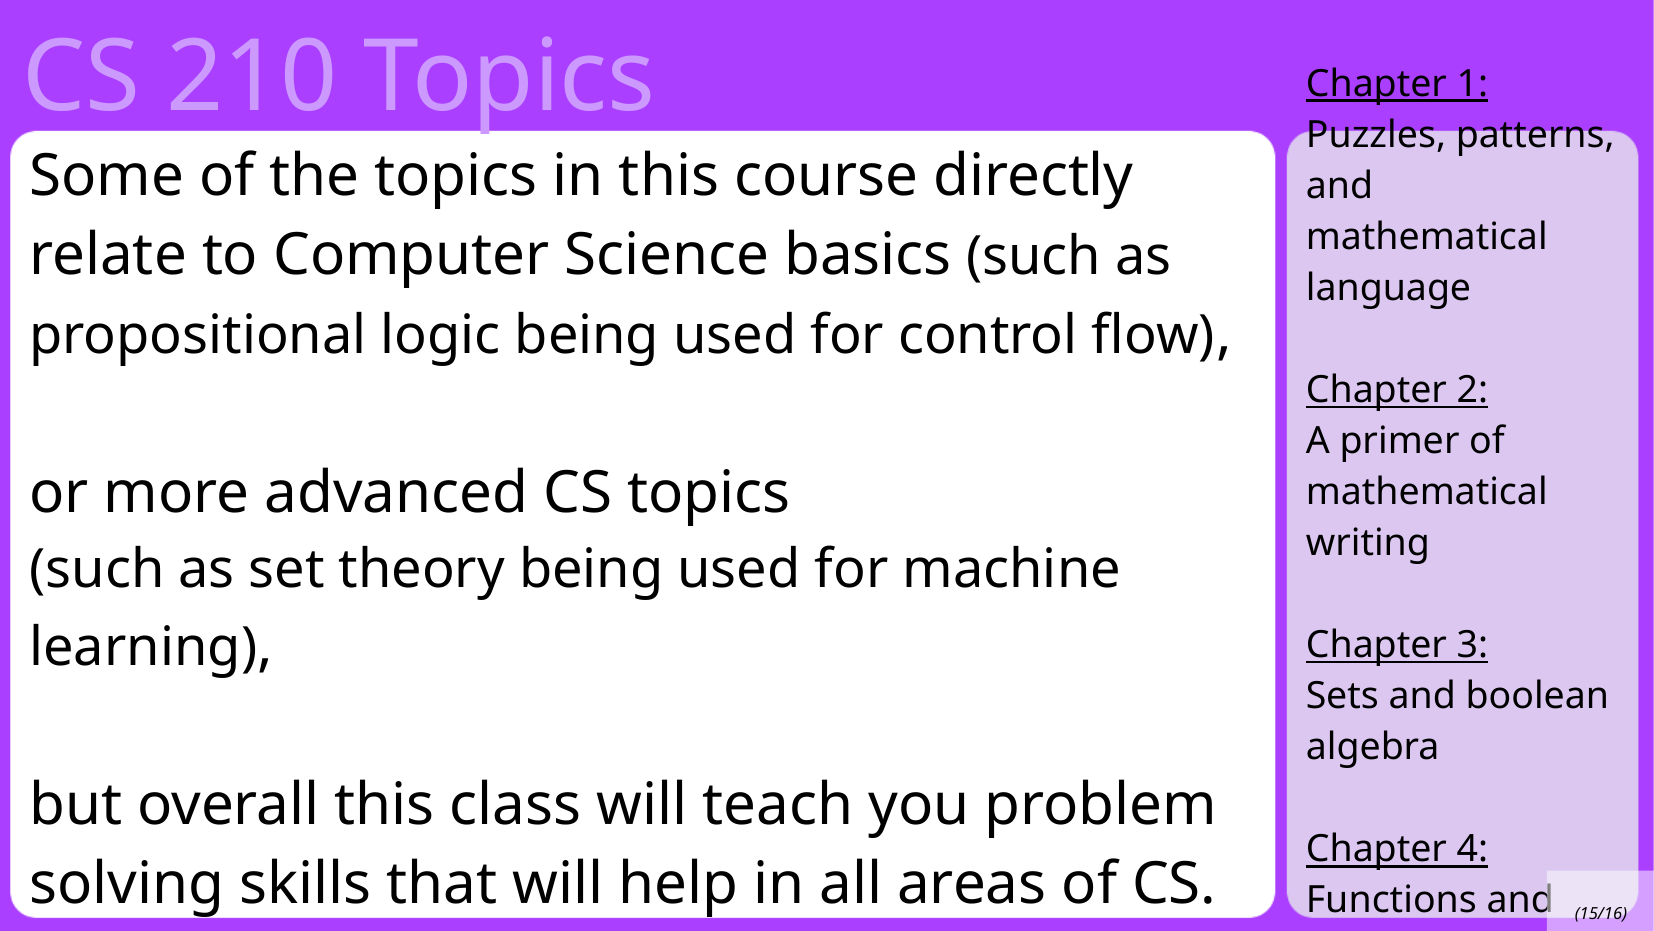

# CS 210 Topics
Chapter 1:
Puzzles, patterns, and mathematical language
Chapter 2:
A primer of mathematical writing
Chapter 3:
Sets and boolean algebra
Chapter 4: Functions and relations
Some of the topics in this course directly relate to Computer Science basics (such as propositional logic being used for control flow),
or more advanced CS topics
(such as set theory being used for machine learning),
but overall this class will teach you problem solving skills that will help in all areas of CS.